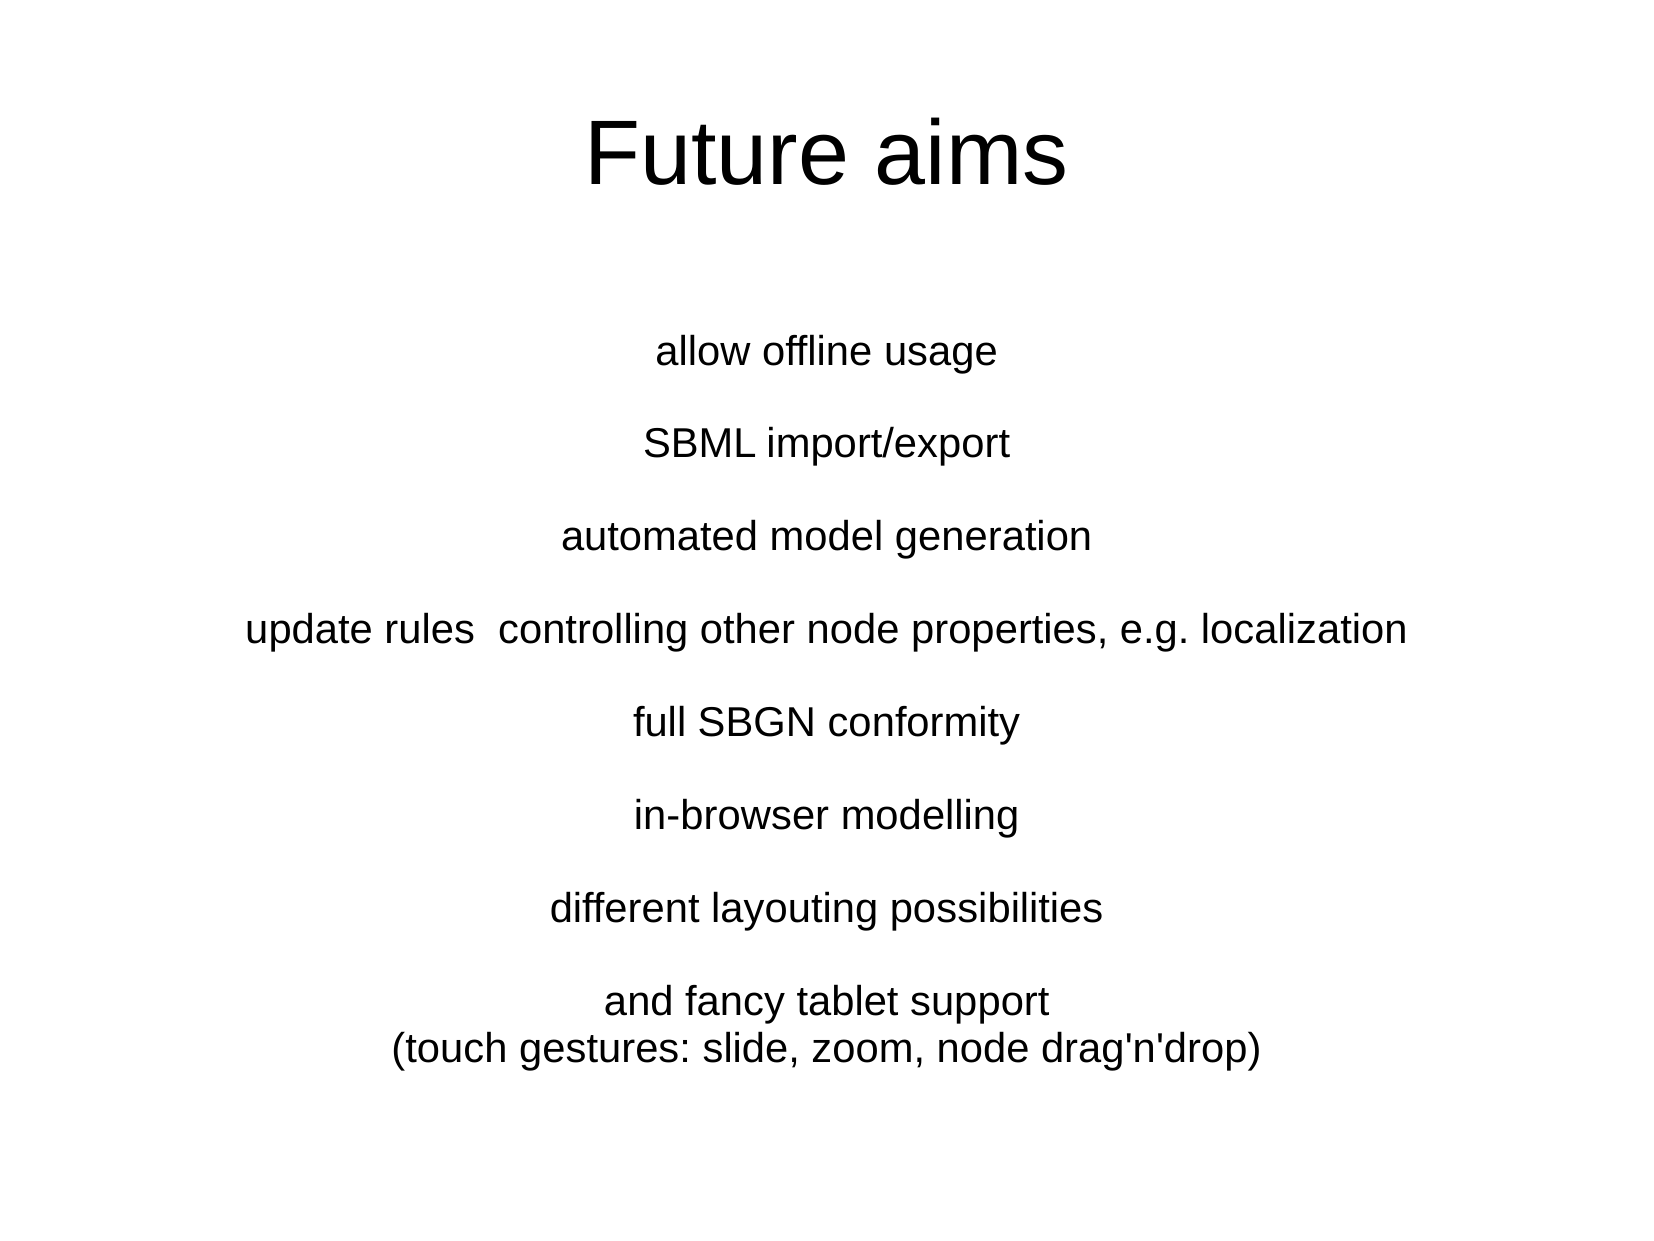

# Future aims
allow offline usage
SBML import/export
automated model generation
update rules controlling other node properties, e.g. localization
full SBGN conformity
in-browser modelling
different layouting possibilities
and fancy tablet support
(touch gestures: slide, zoom, node drag'n'drop)